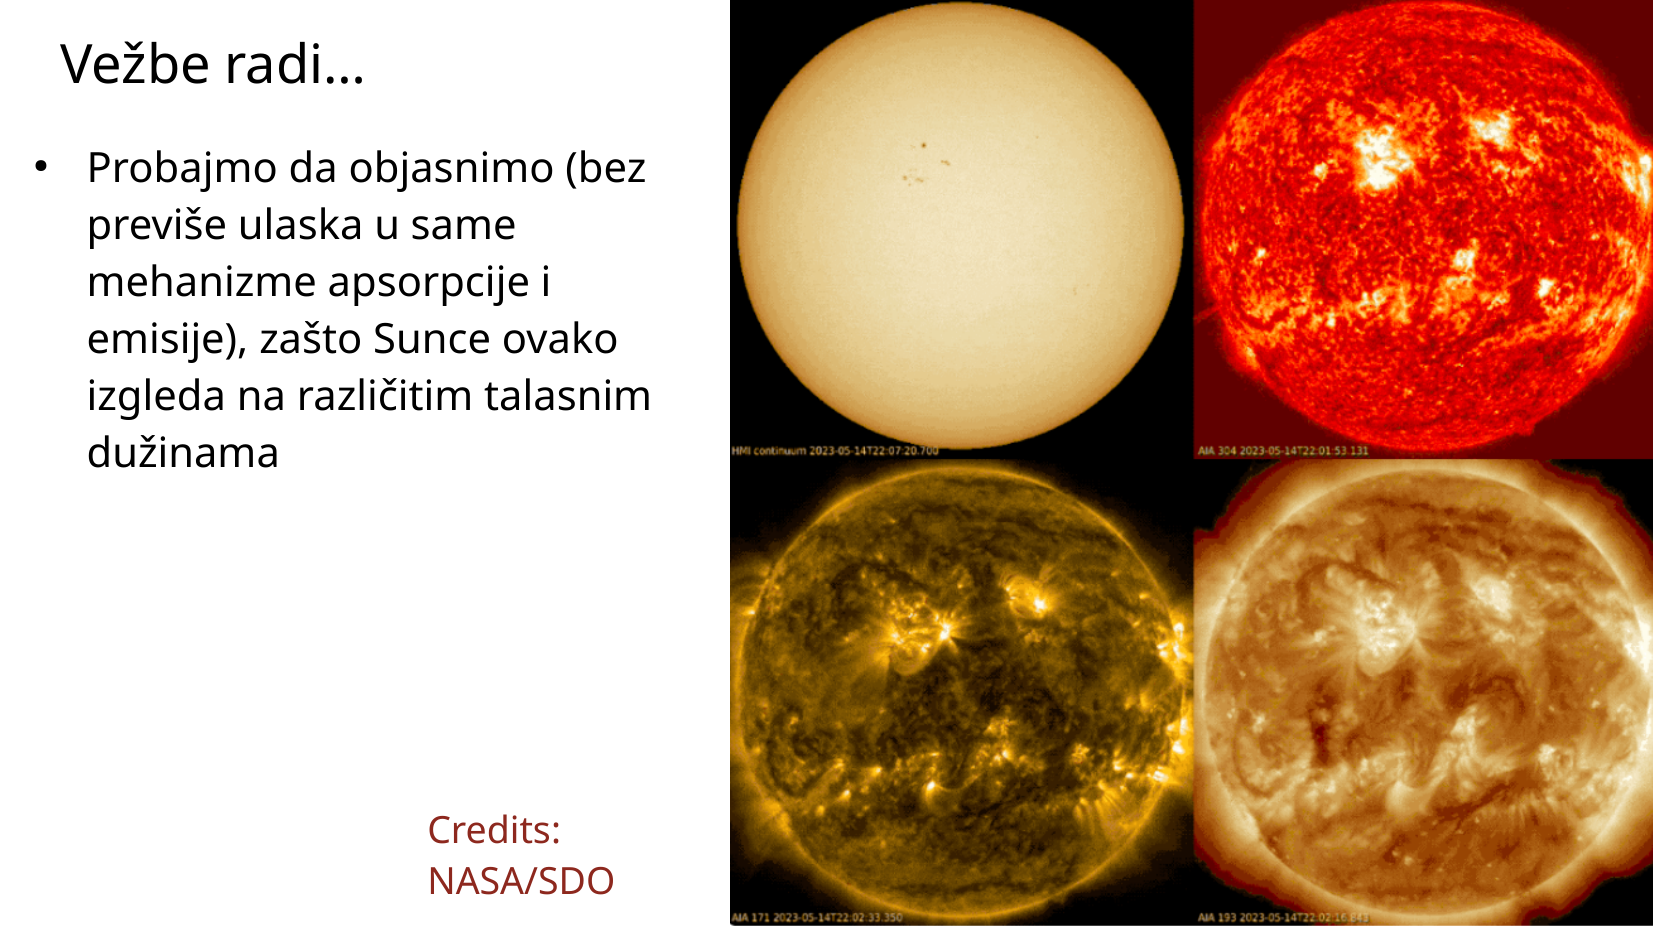

# Vežbe radi…
Probajmo da objasnimo (bez previše ulaska u same mehanizme apsorpcije i emisije), zašto Sunce ovako izgleda na različitim talasnim dužinama
Credits: NASA/SDO